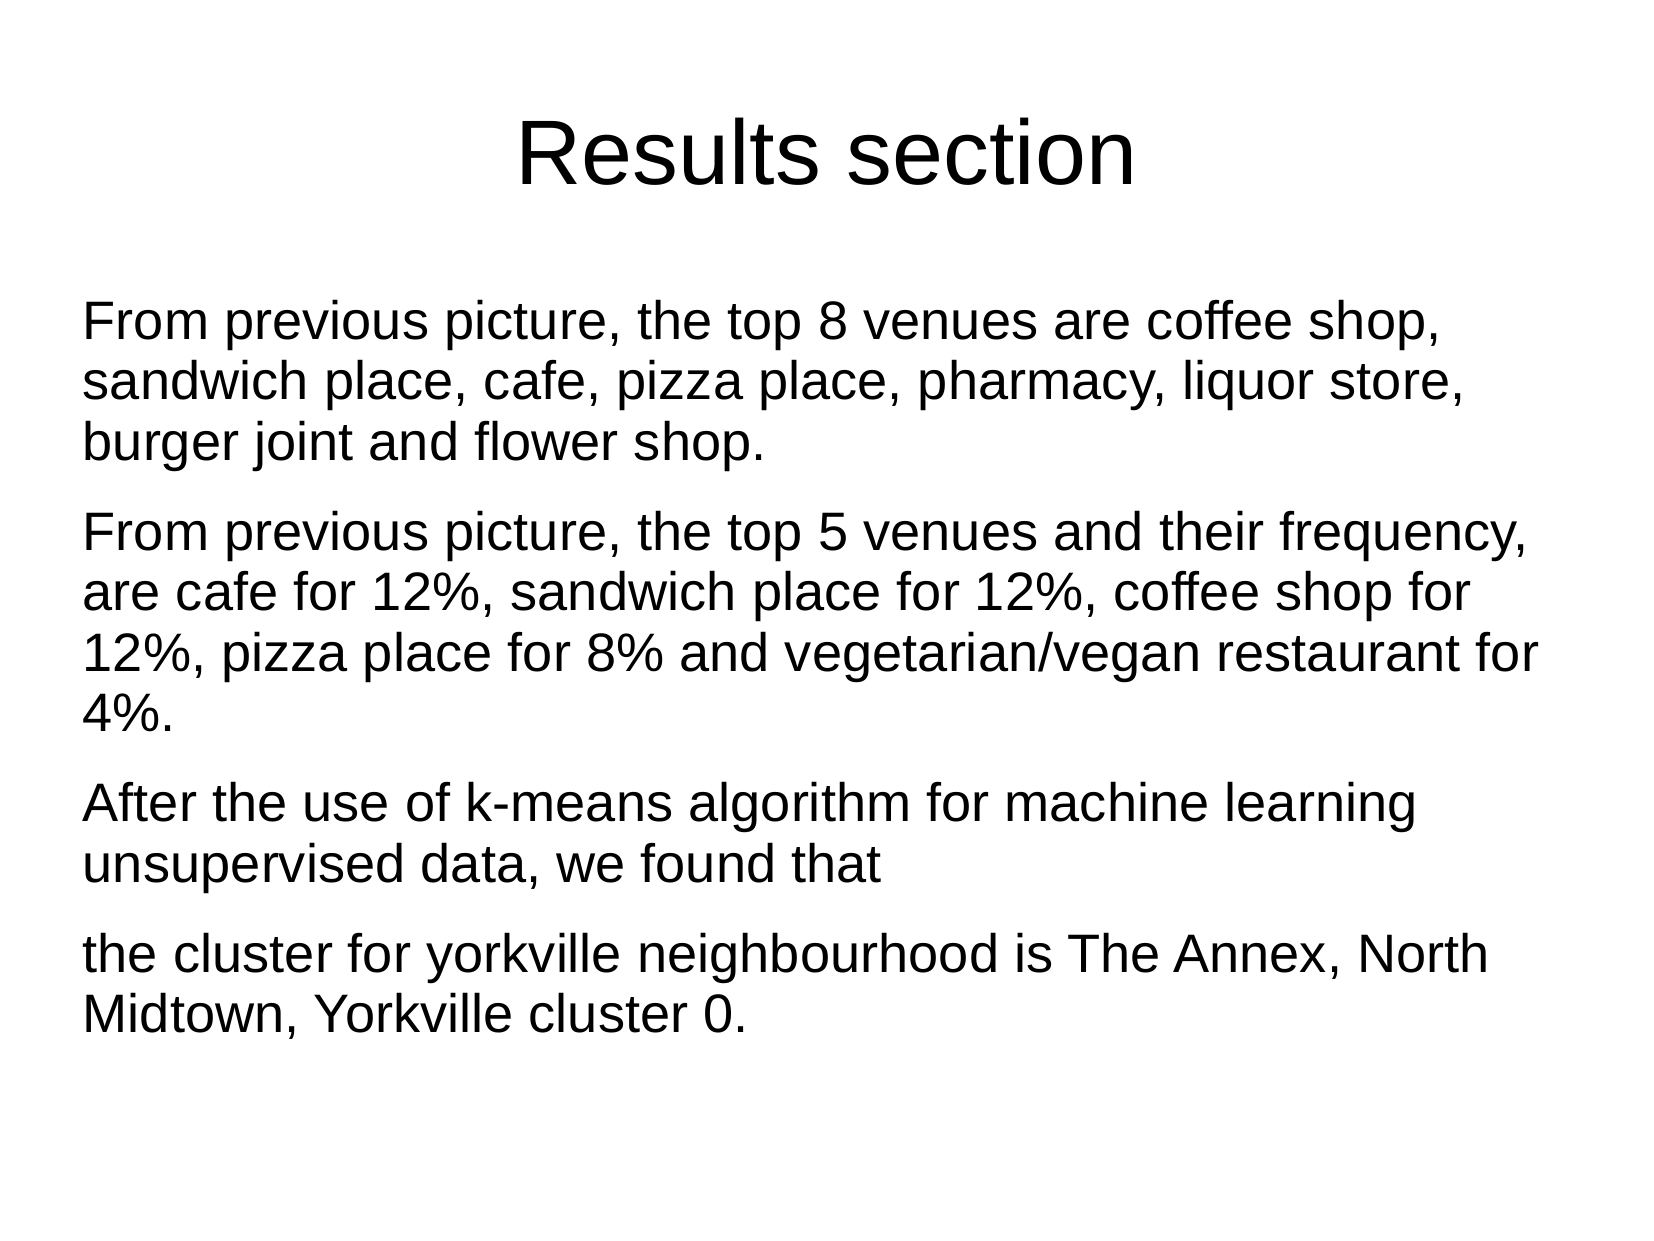

# Results section
From previous picture, the top 8 venues are coffee shop, sandwich place, cafe, pizza place, pharmacy, liquor store, burger joint and flower shop.
From previous picture, the top 5 venues and their frequency, are cafe for 12%, sandwich place for 12%, coffee shop for 12%, pizza place for 8% and vegetarian/vegan restaurant for 4%.
After the use of k-means algorithm for machine learning unsupervised data, we found that
the cluster for yorkville neighbourhood is The Annex, North Midtown, Yorkville cluster 0.